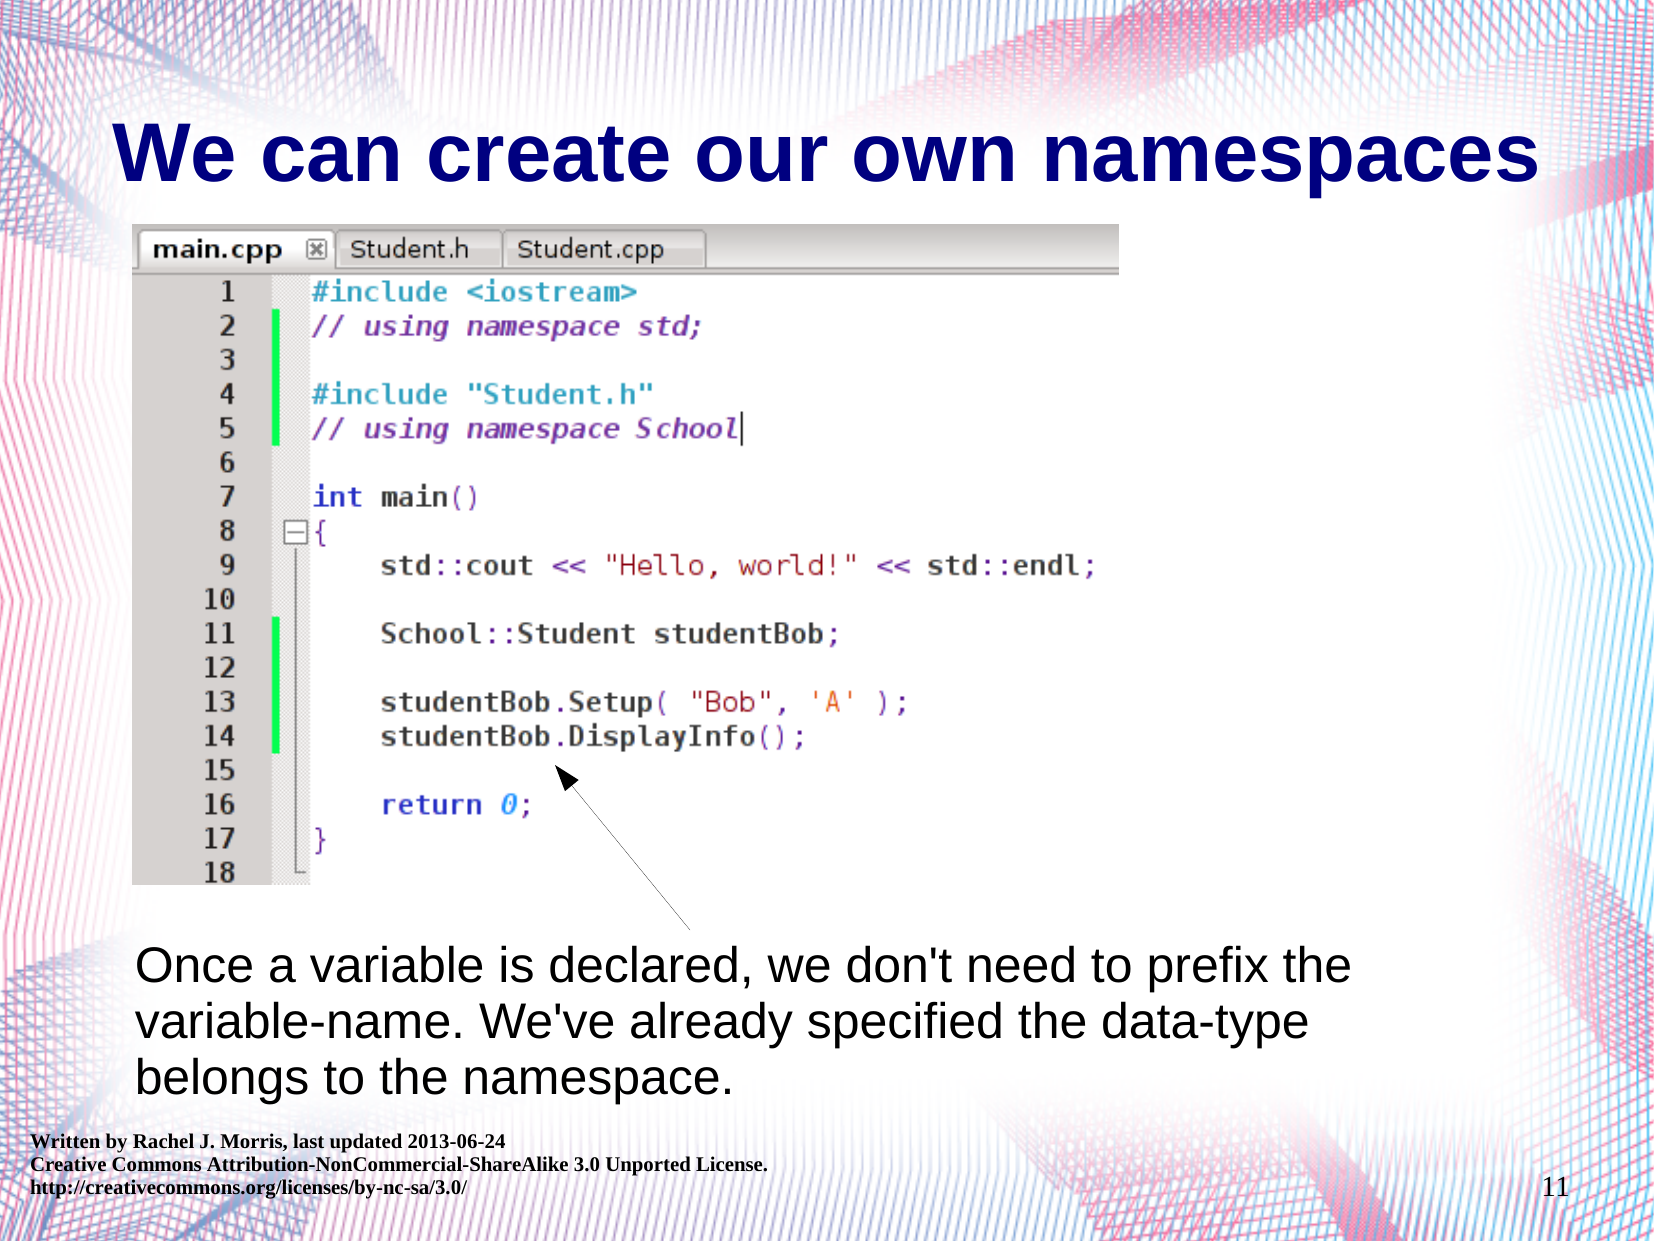

# We can create our own namespaces
Once a variable is declared, we don't need to prefix the variable-name. We've already specified the data-type belongs to the namespace.
11